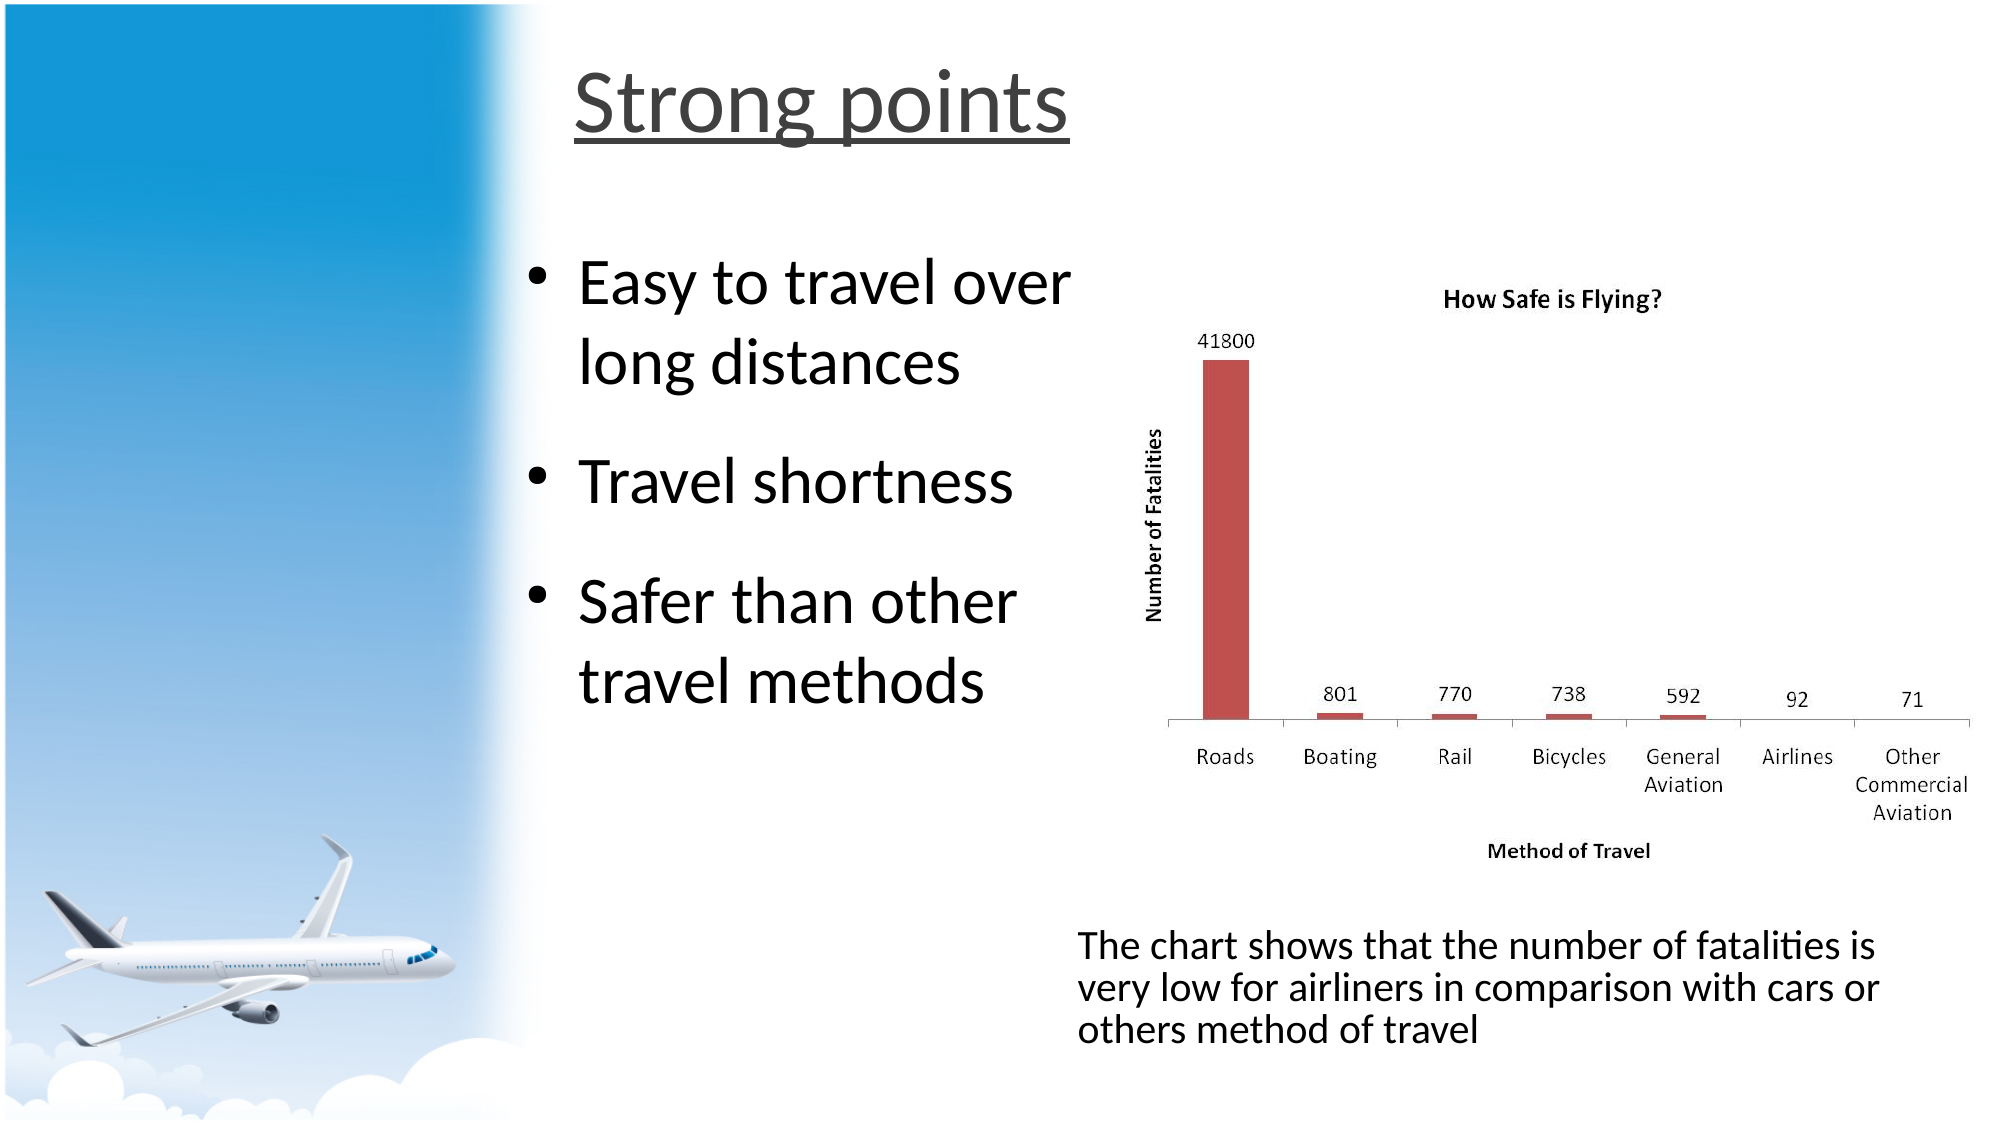

Strong points
Easy to travel over long distances
Travel shortness
Safer than other travel methods
#
The chart shows that the number of fatalities is very low for airliners in comparison with cars or others method of travel